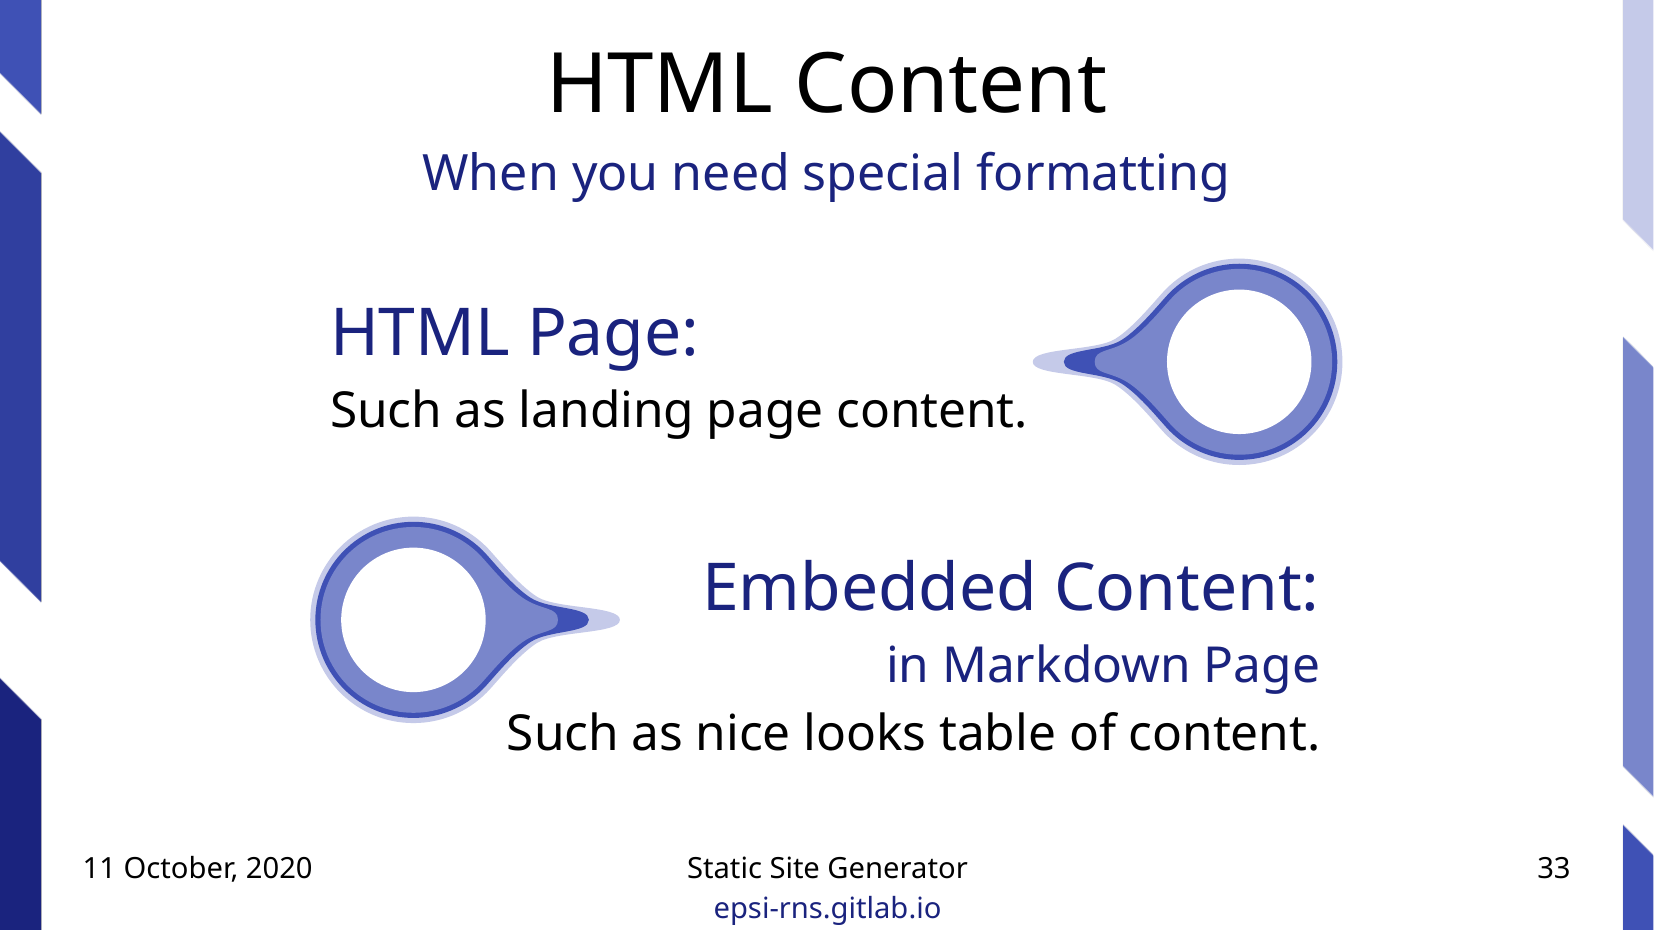

# HTML Content When you need special formatting
HTML Page:
Such as landing page content.
Embedded Content:
in Markdown Page
Such as nice looks table of content.
11 October, 2020
Static Site Generator
33